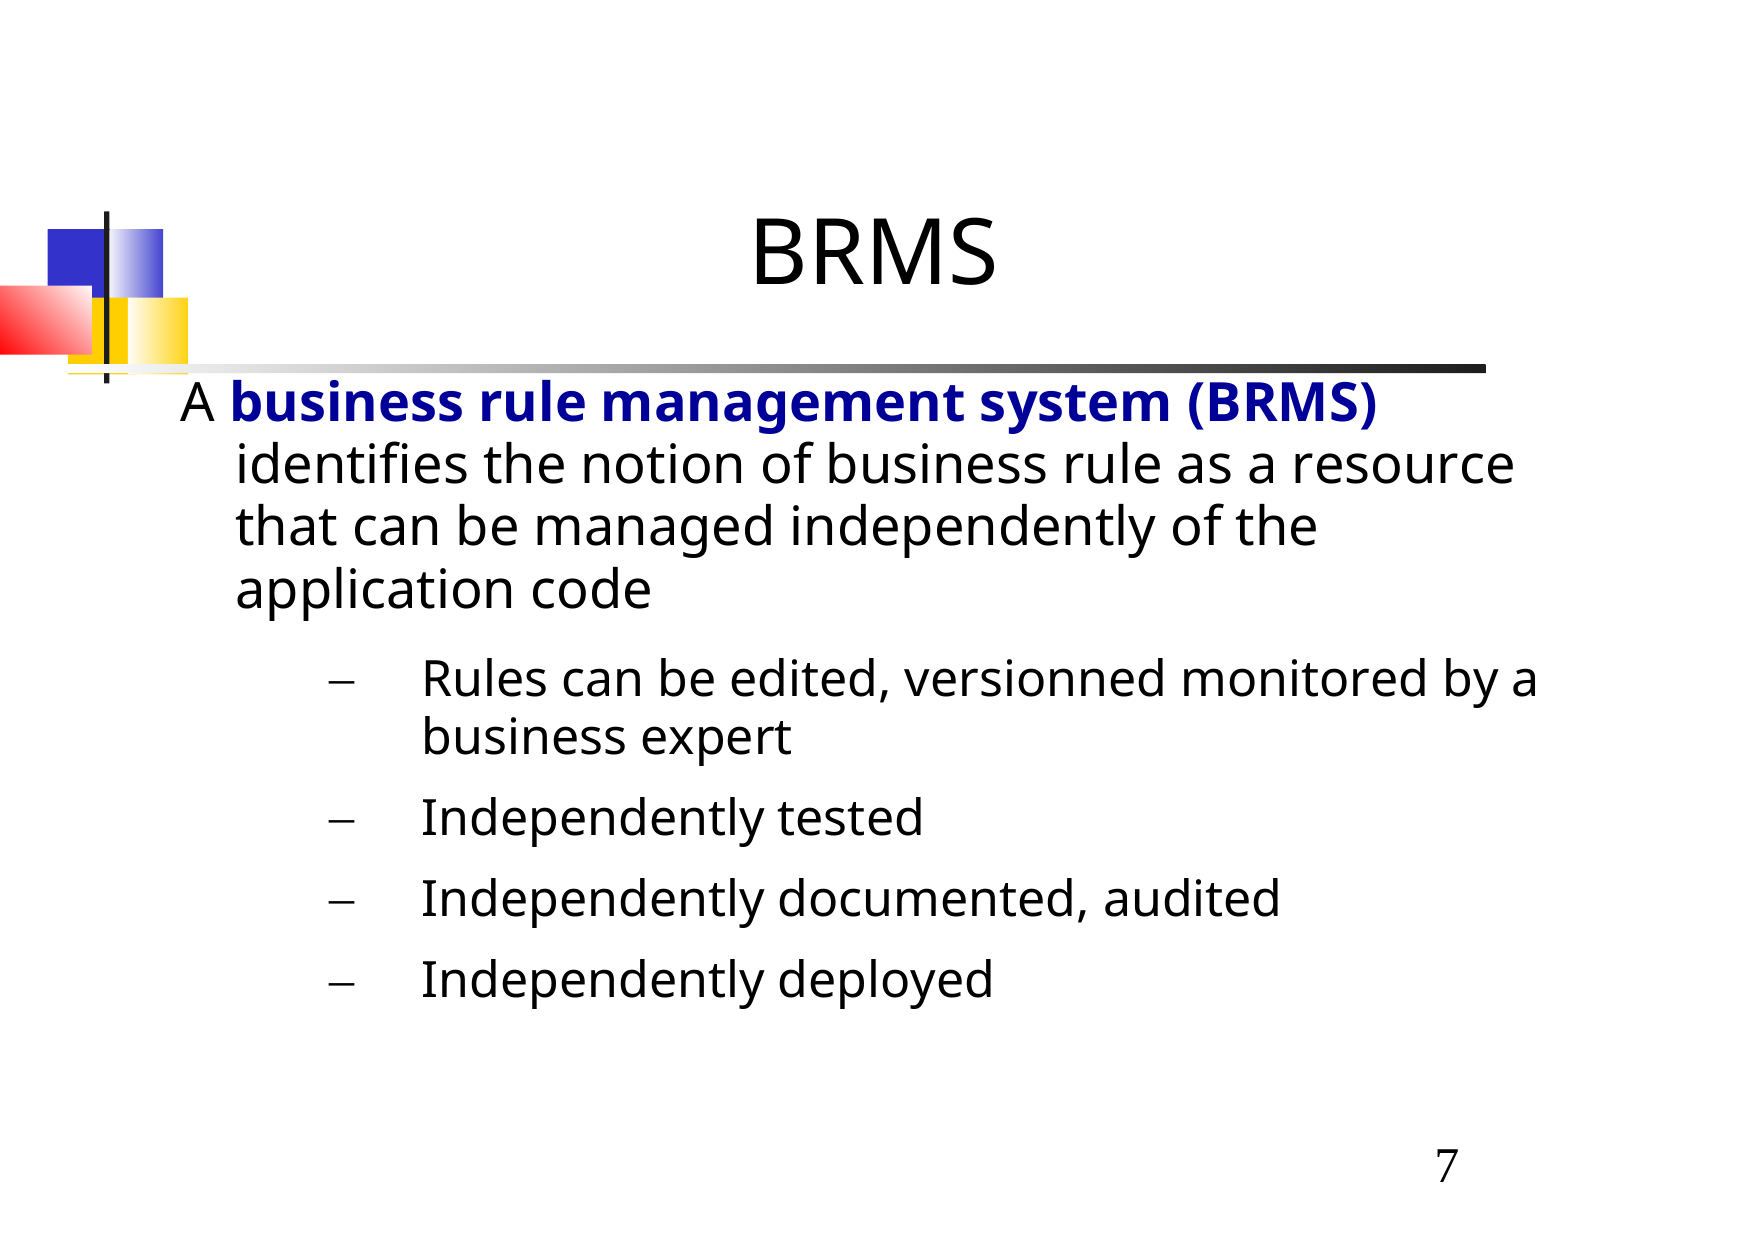

# BRMS
A business rule management system (BRMS) identifies the notion of business rule as a resource that can be managed independently of the application code
Rules can be edited, versionned monitored by a business expert
Independently tested
Independently documented, audited
Independently deployed